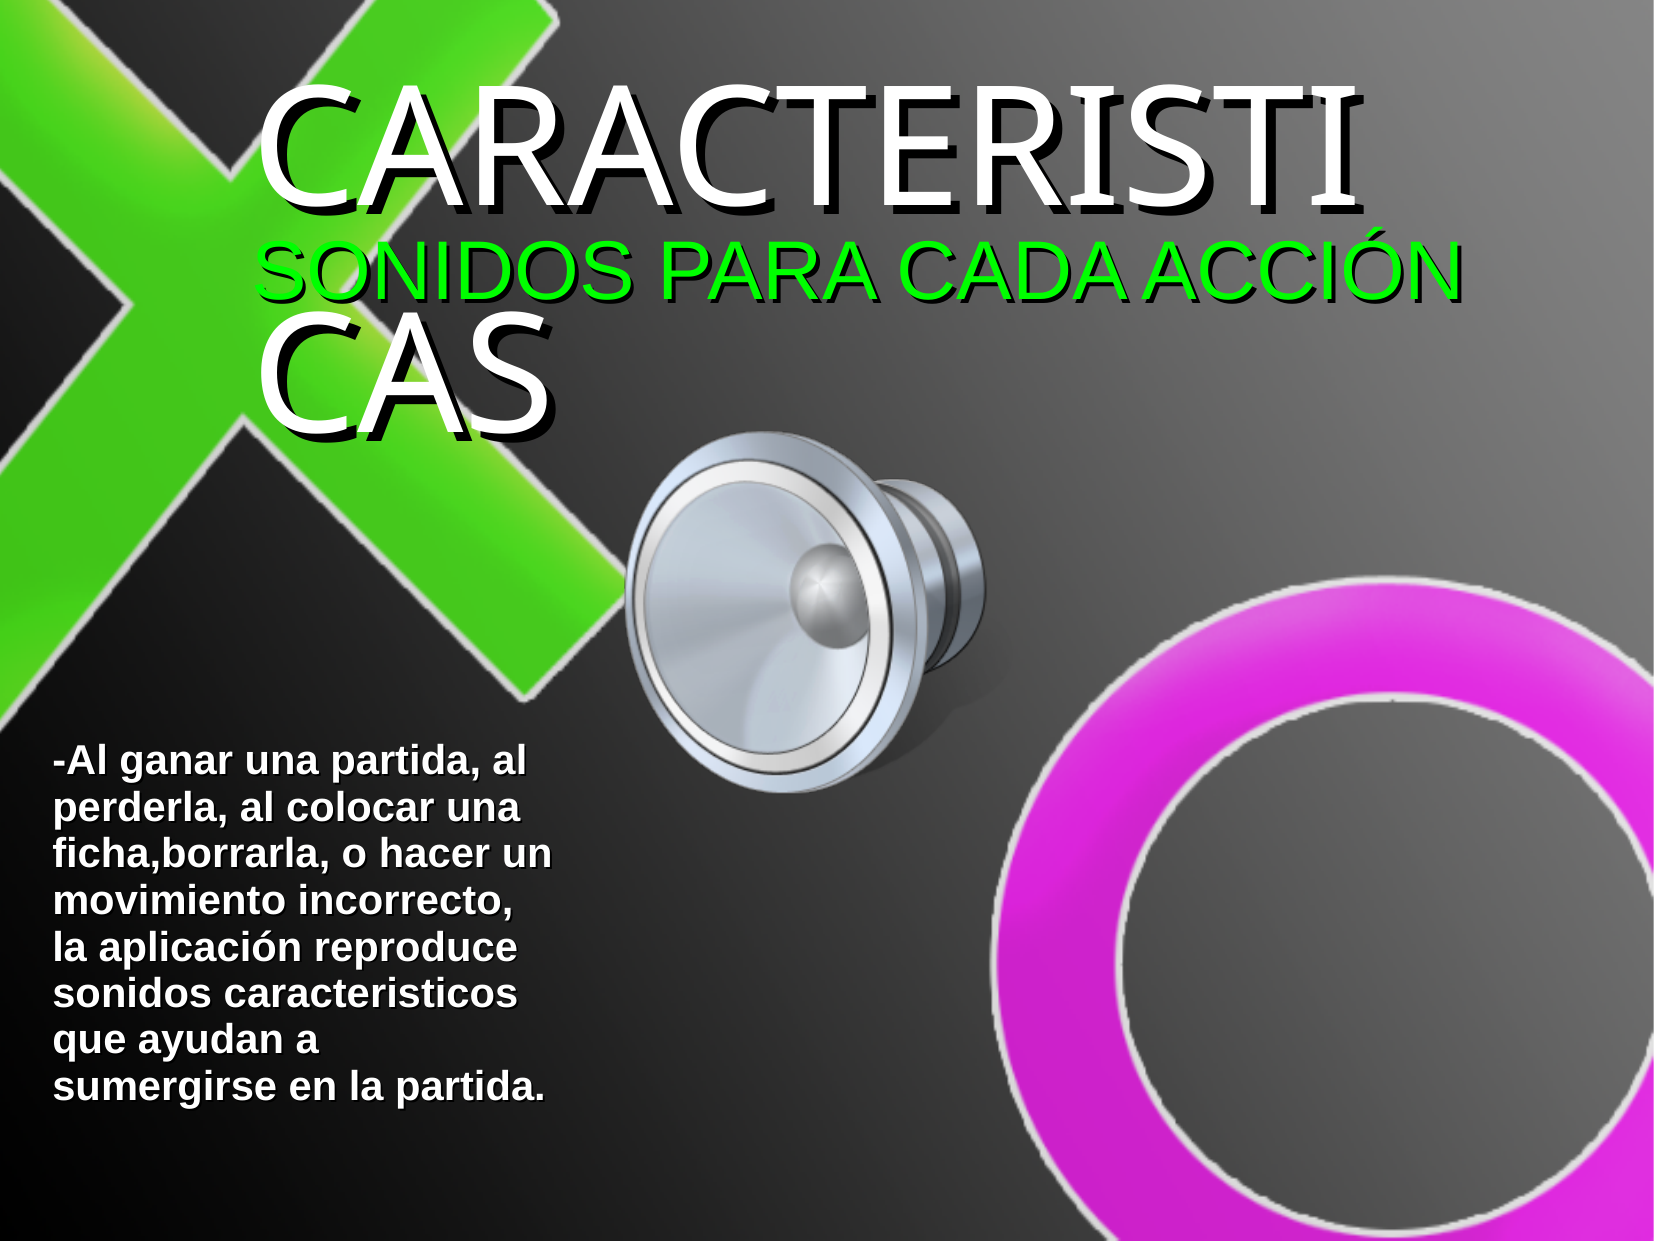

CARACTERISTICAS
SONIDOS PARA CADA ACCIÓN
-Al ganar una partida, al perderla, al colocar una ficha,borrarla, o hacer un movimiento incorrecto, la aplicación reproduce sonidos caracteristicos que ayudan a sumergirse en la partida.